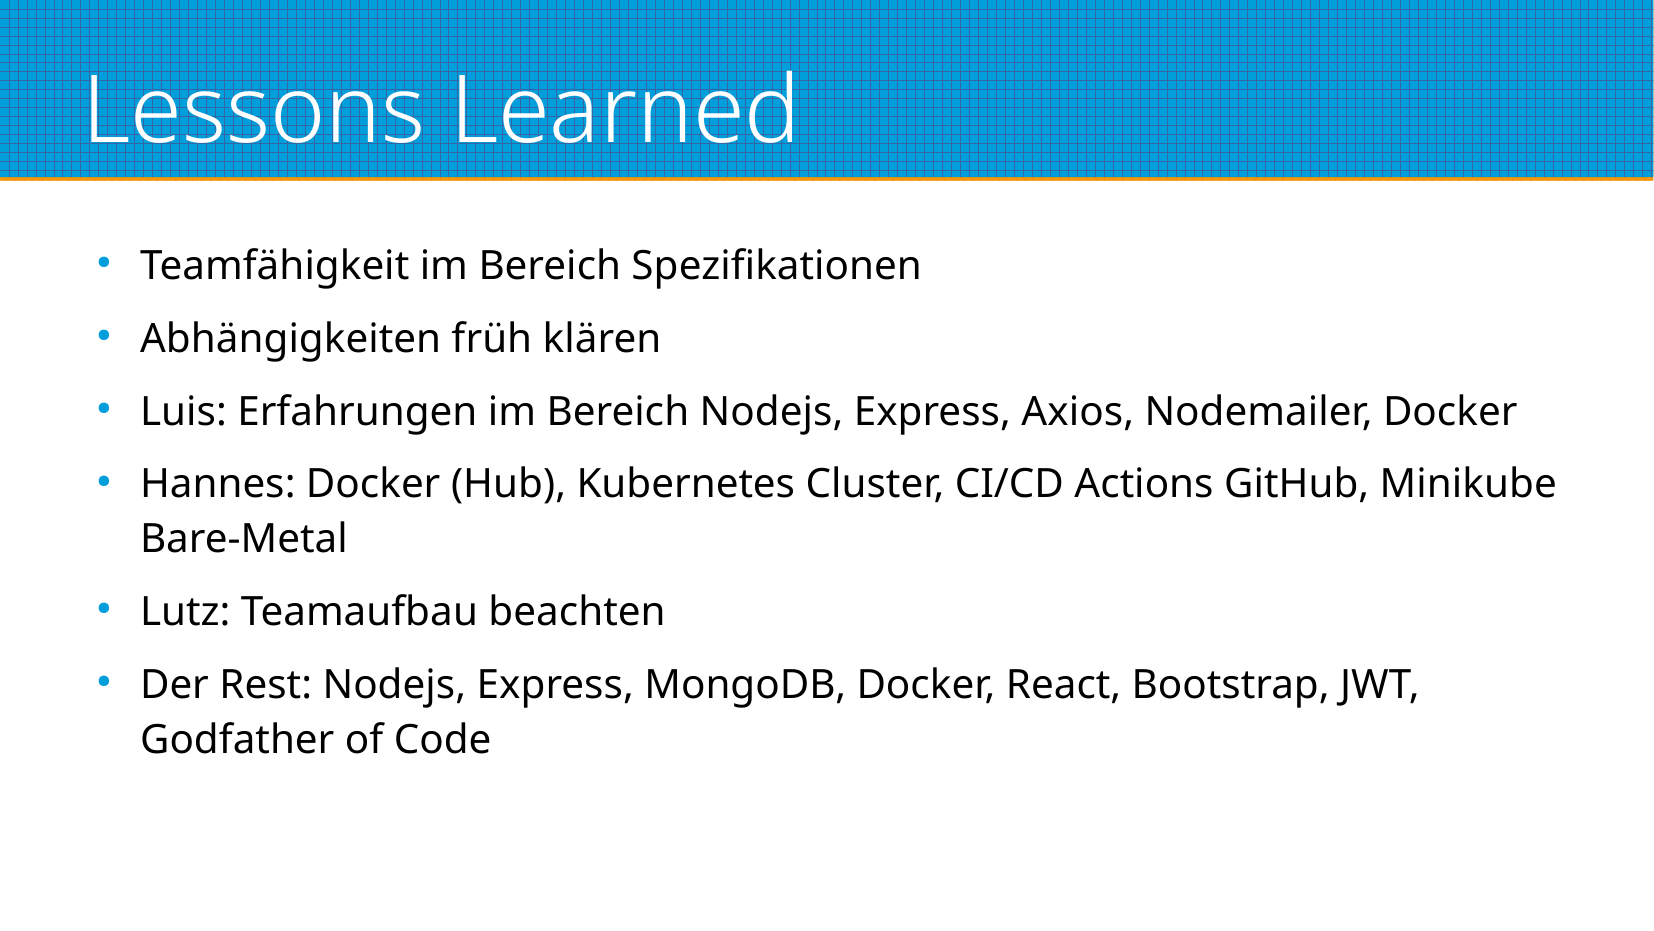

# Lessons Learned
Teamfähigkeit im Bereich Spezifikationen
Abhängigkeiten früh klären
Luis: Erfahrungen im Bereich Nodejs, Express, Axios, Nodemailer, Docker
Hannes: Docker (Hub), Kubernetes Cluster, CI/CD Actions GitHub, Minikube Bare-Metal
Lutz: Teamaufbau beachten
Der Rest: Nodejs, Express, MongoDB, Docker, React, Bootstrap, JWT, Godfather of Code